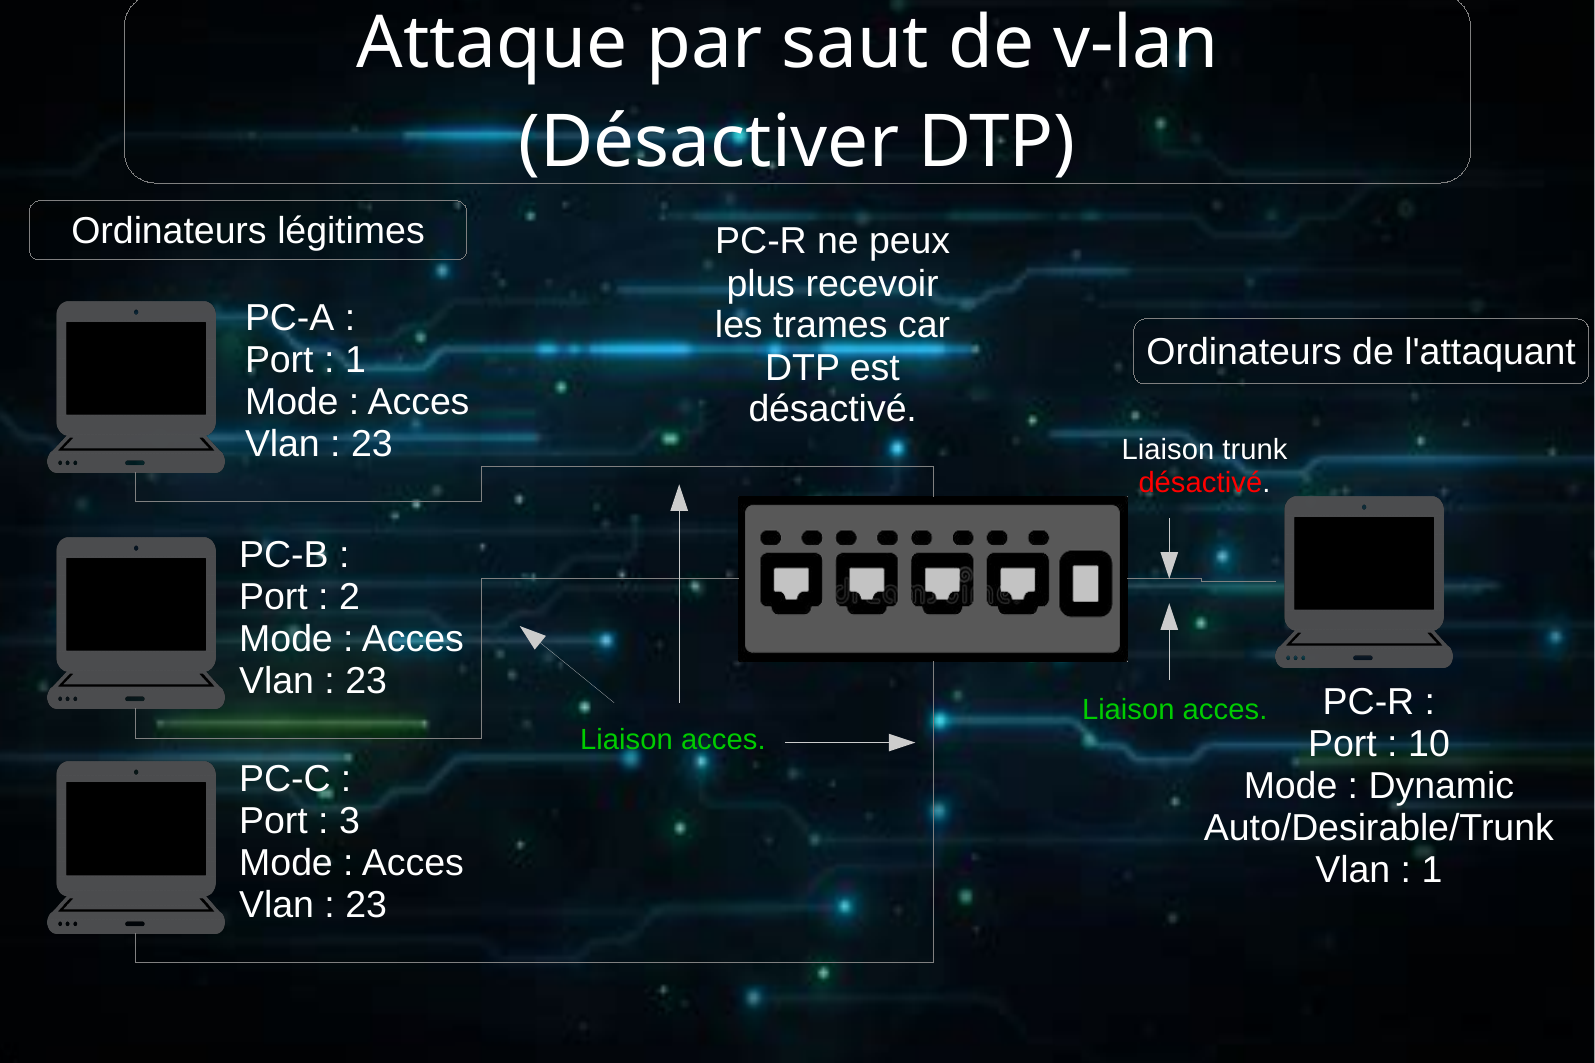

Attaque par saut de v-lan
(Désactiver DTP)
Ordinateurs légitimes
PC-R ne peux plus recevoir les trames car DTP est désactivé.
PC-A :
Port : 1
Mode : Acces
Vlan : 23
0
Ordinateurs de l'attaquant
Liaison trunk désactivé.
0
PC-B :
Port : 2
Mode : Acces
Vlan : 23
0
PC-R :
Port : 10
Mode : Dynamic Auto/Desirable/Trunk
Vlan : 1
Liaison acces.
Liaison acces.
PC-C :
Port : 3
Mode : Acces
Vlan : 23
0